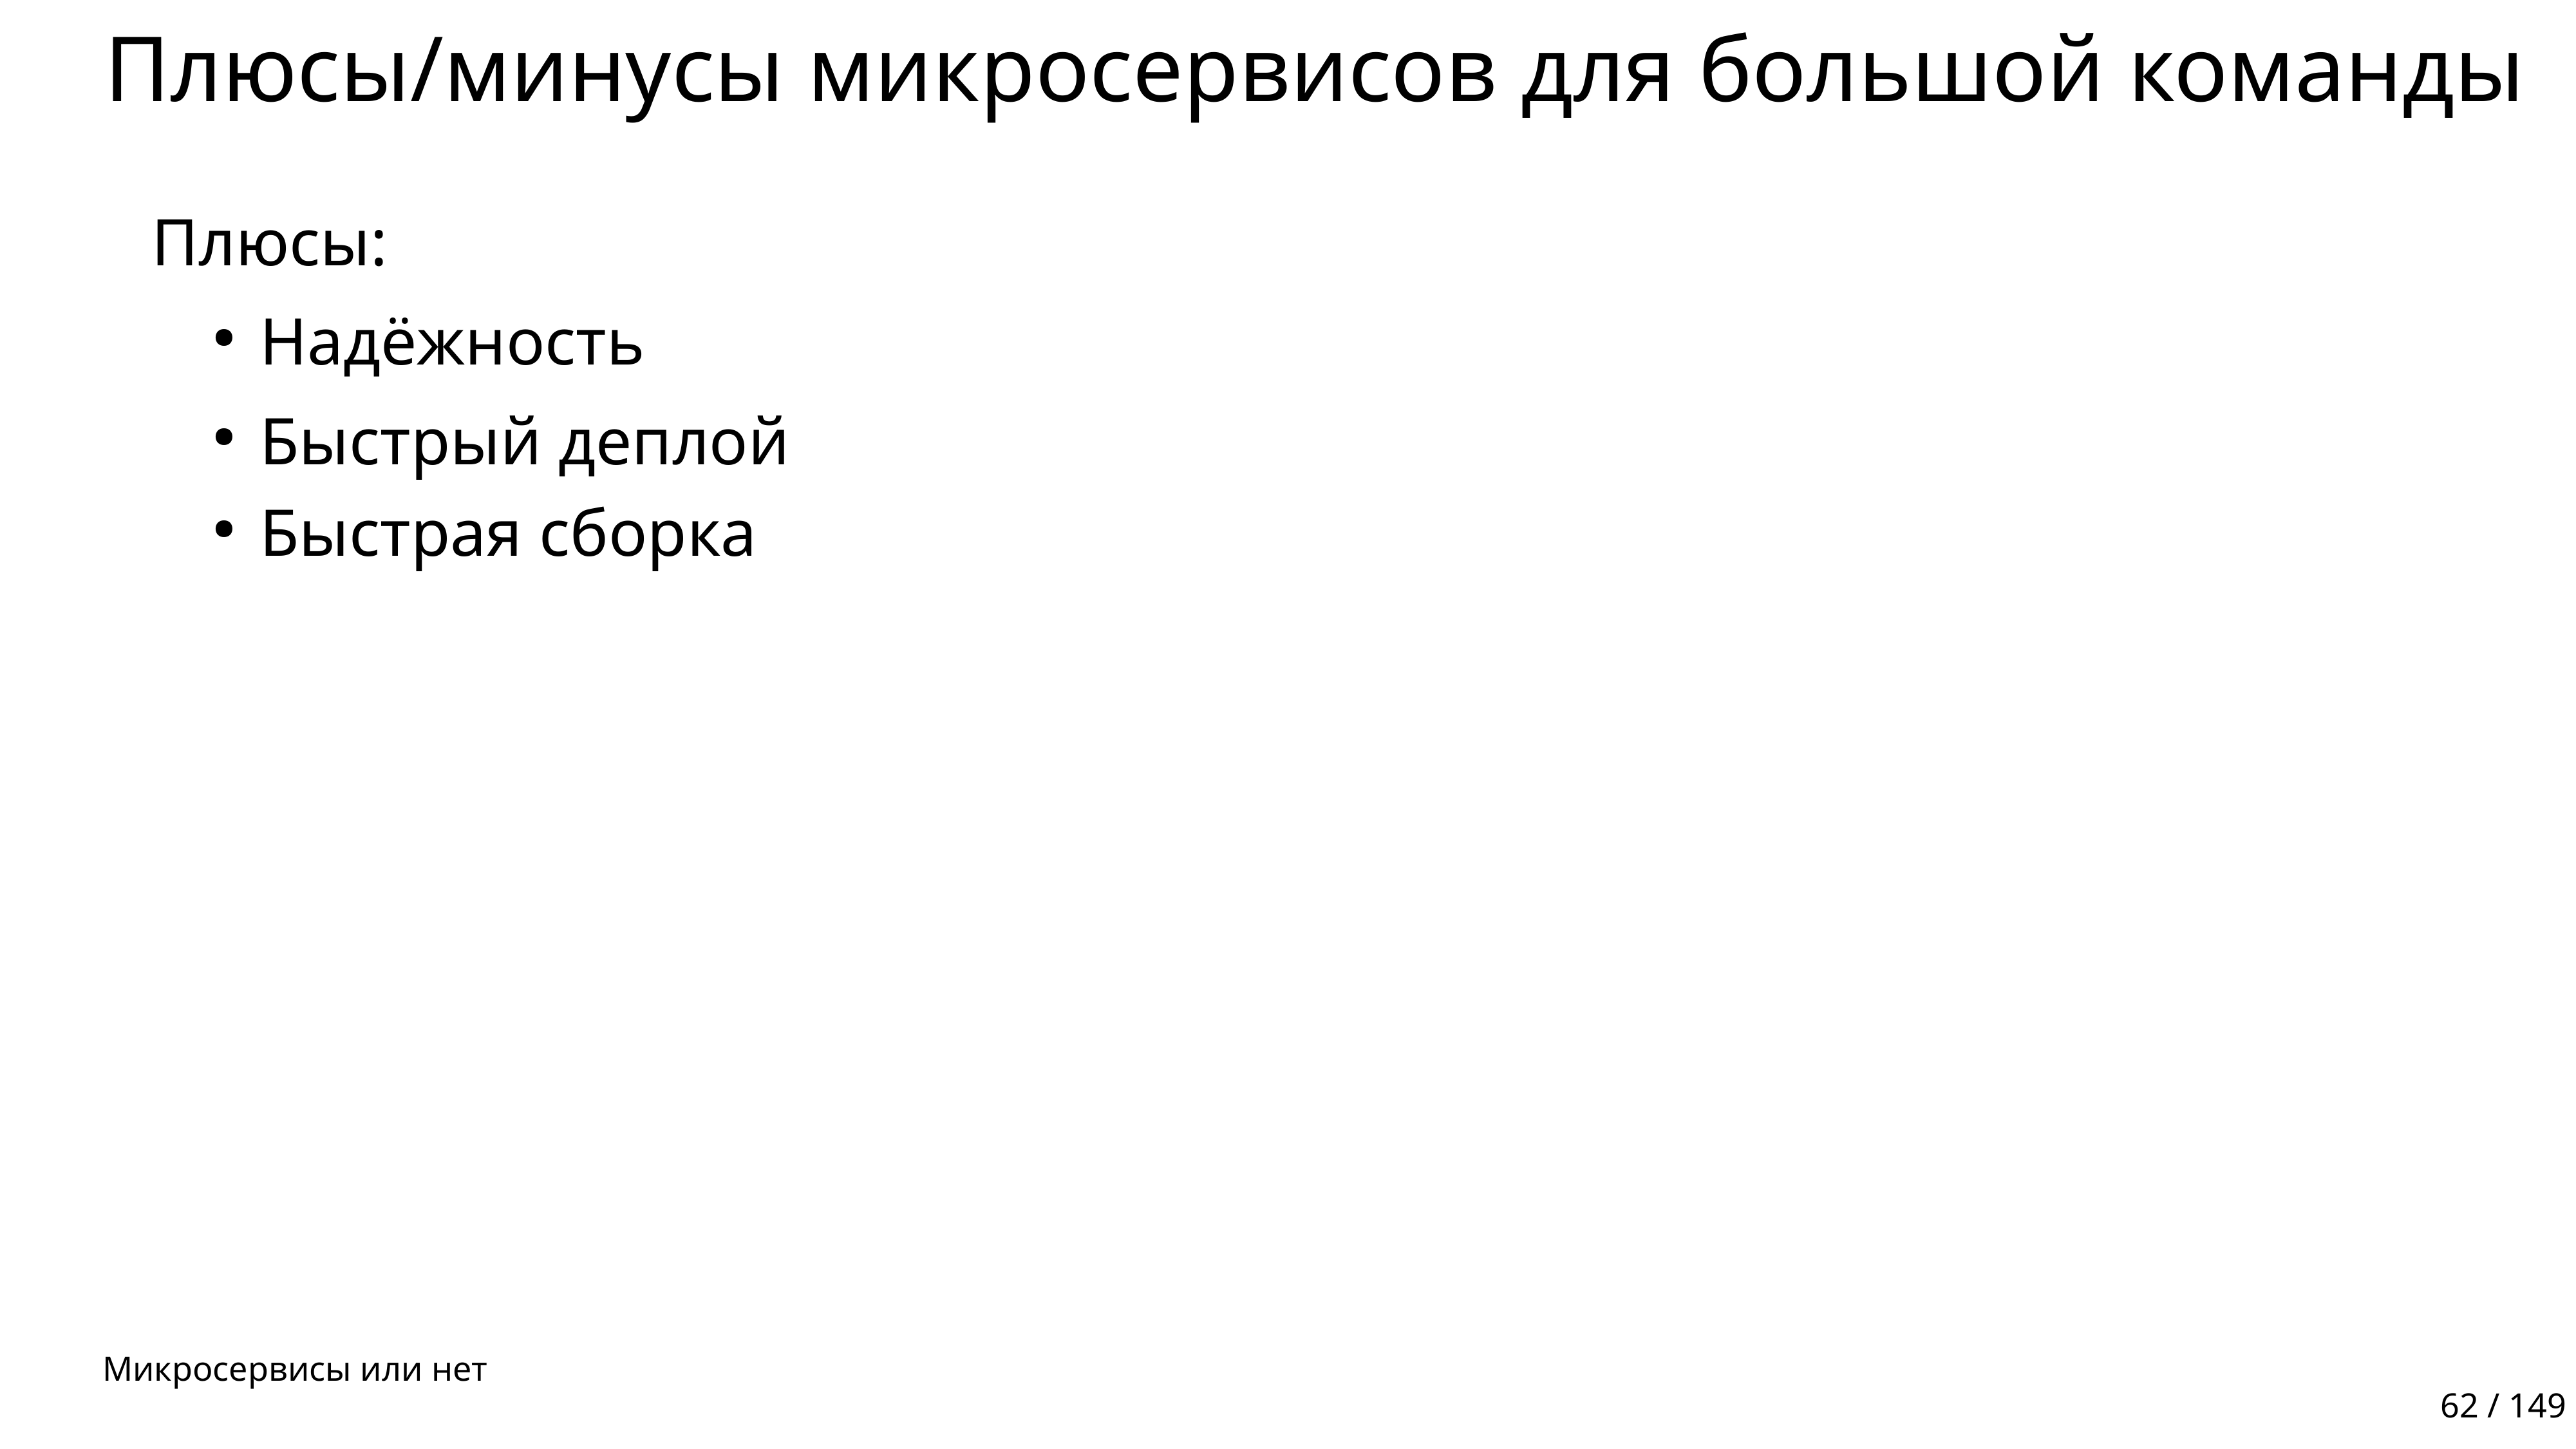

Плюсы/минусы микросервисов для большой команды
# Плюсы:
 Надёжность
 Быстрый деплой
 Быстрая сборка
Микросервисы или нет